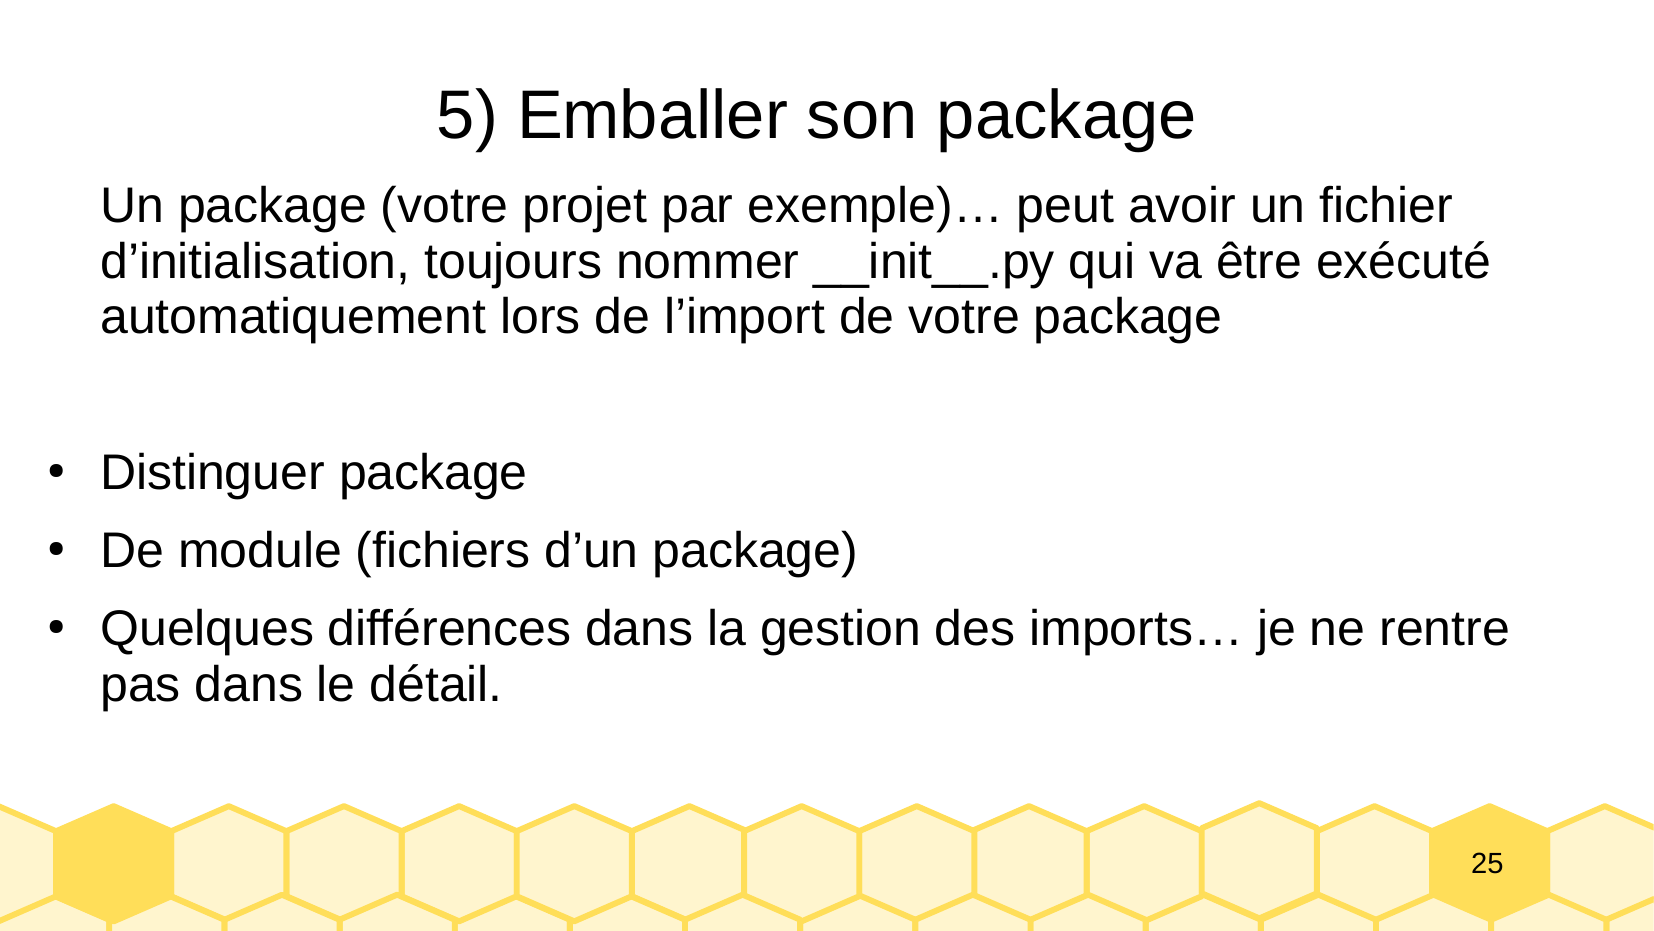

5) Emballer son package
# Un package (votre projet par exemple)… peut avoir un fichier d’initialisation, toujours nommer __init__.py qui va être exécuté automatiquement lors de l’import de votre package
Distinguer package
De module (fichiers d’un package)
Quelques différences dans la gestion des imports… je ne rentre pas dans le détail.